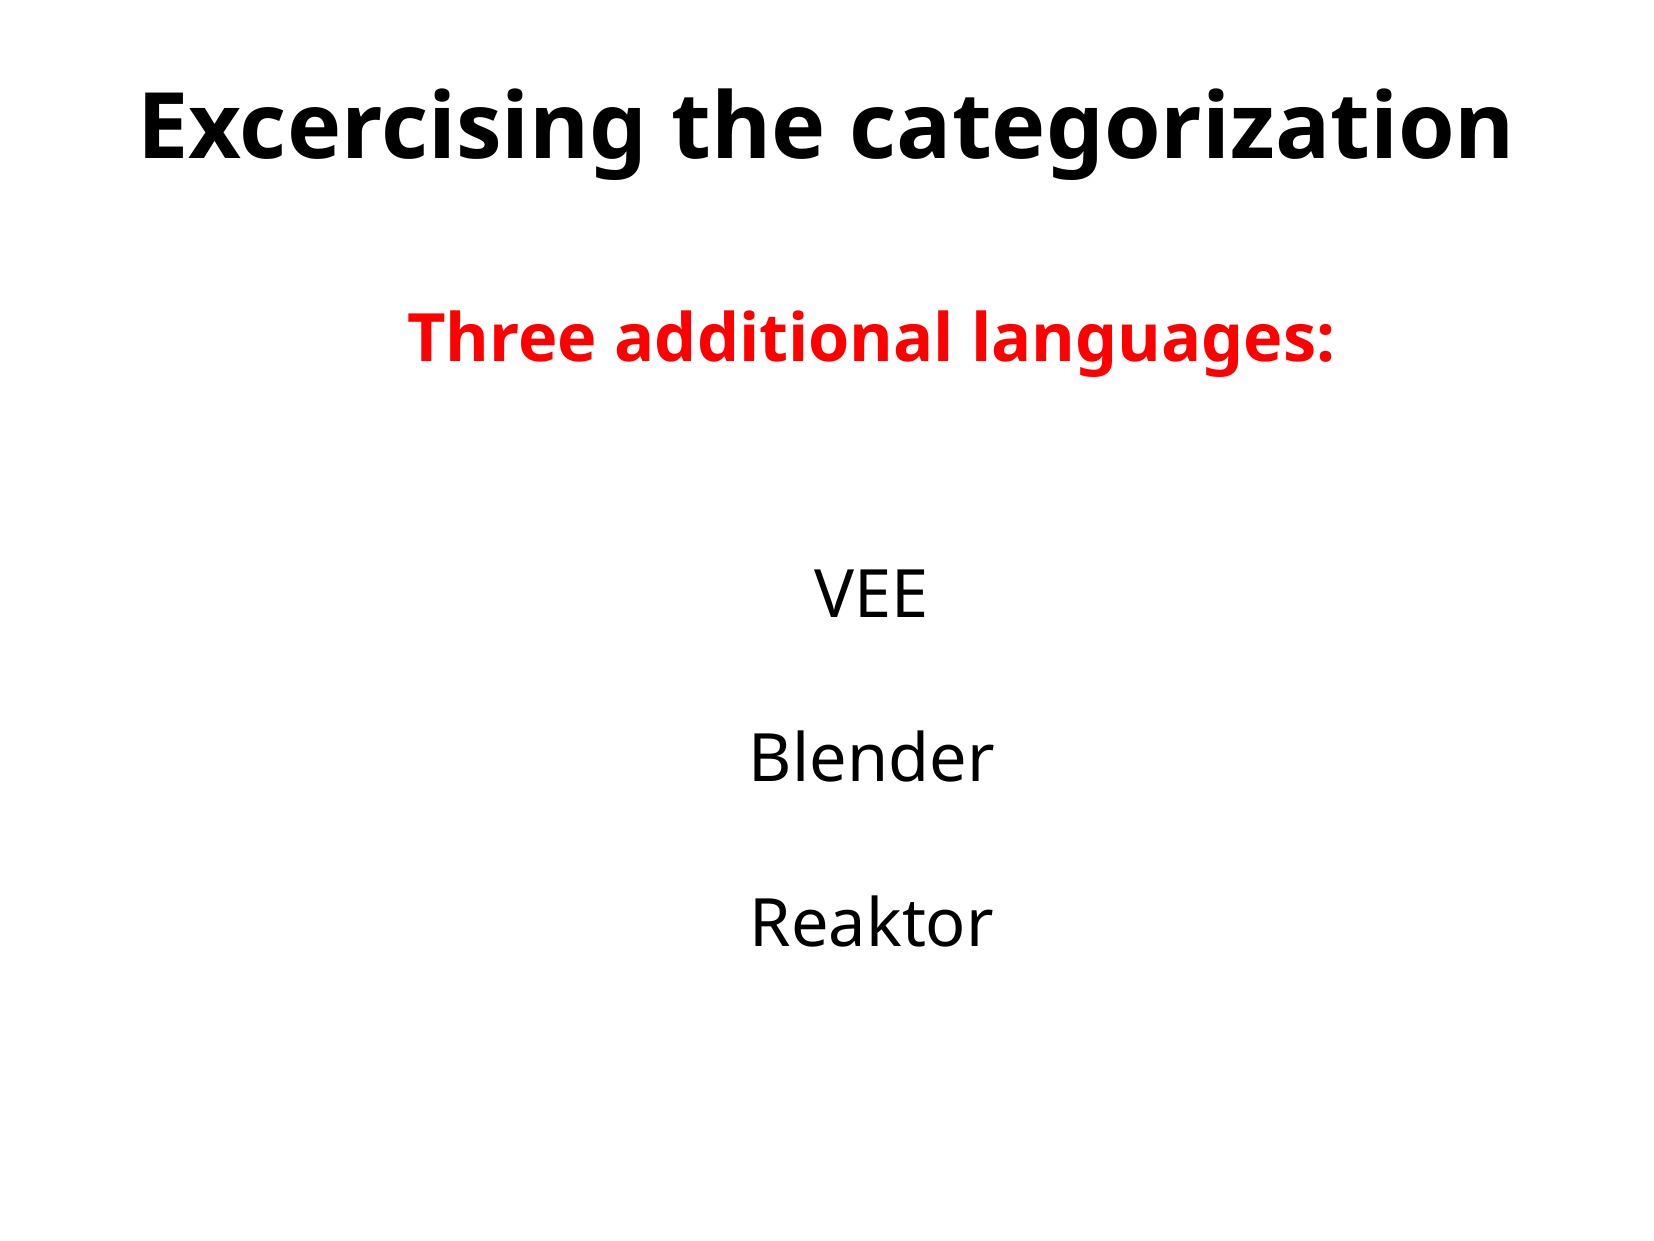

# Excercising the categorization
Three additional languages:
VEE
Blender
Reaktor